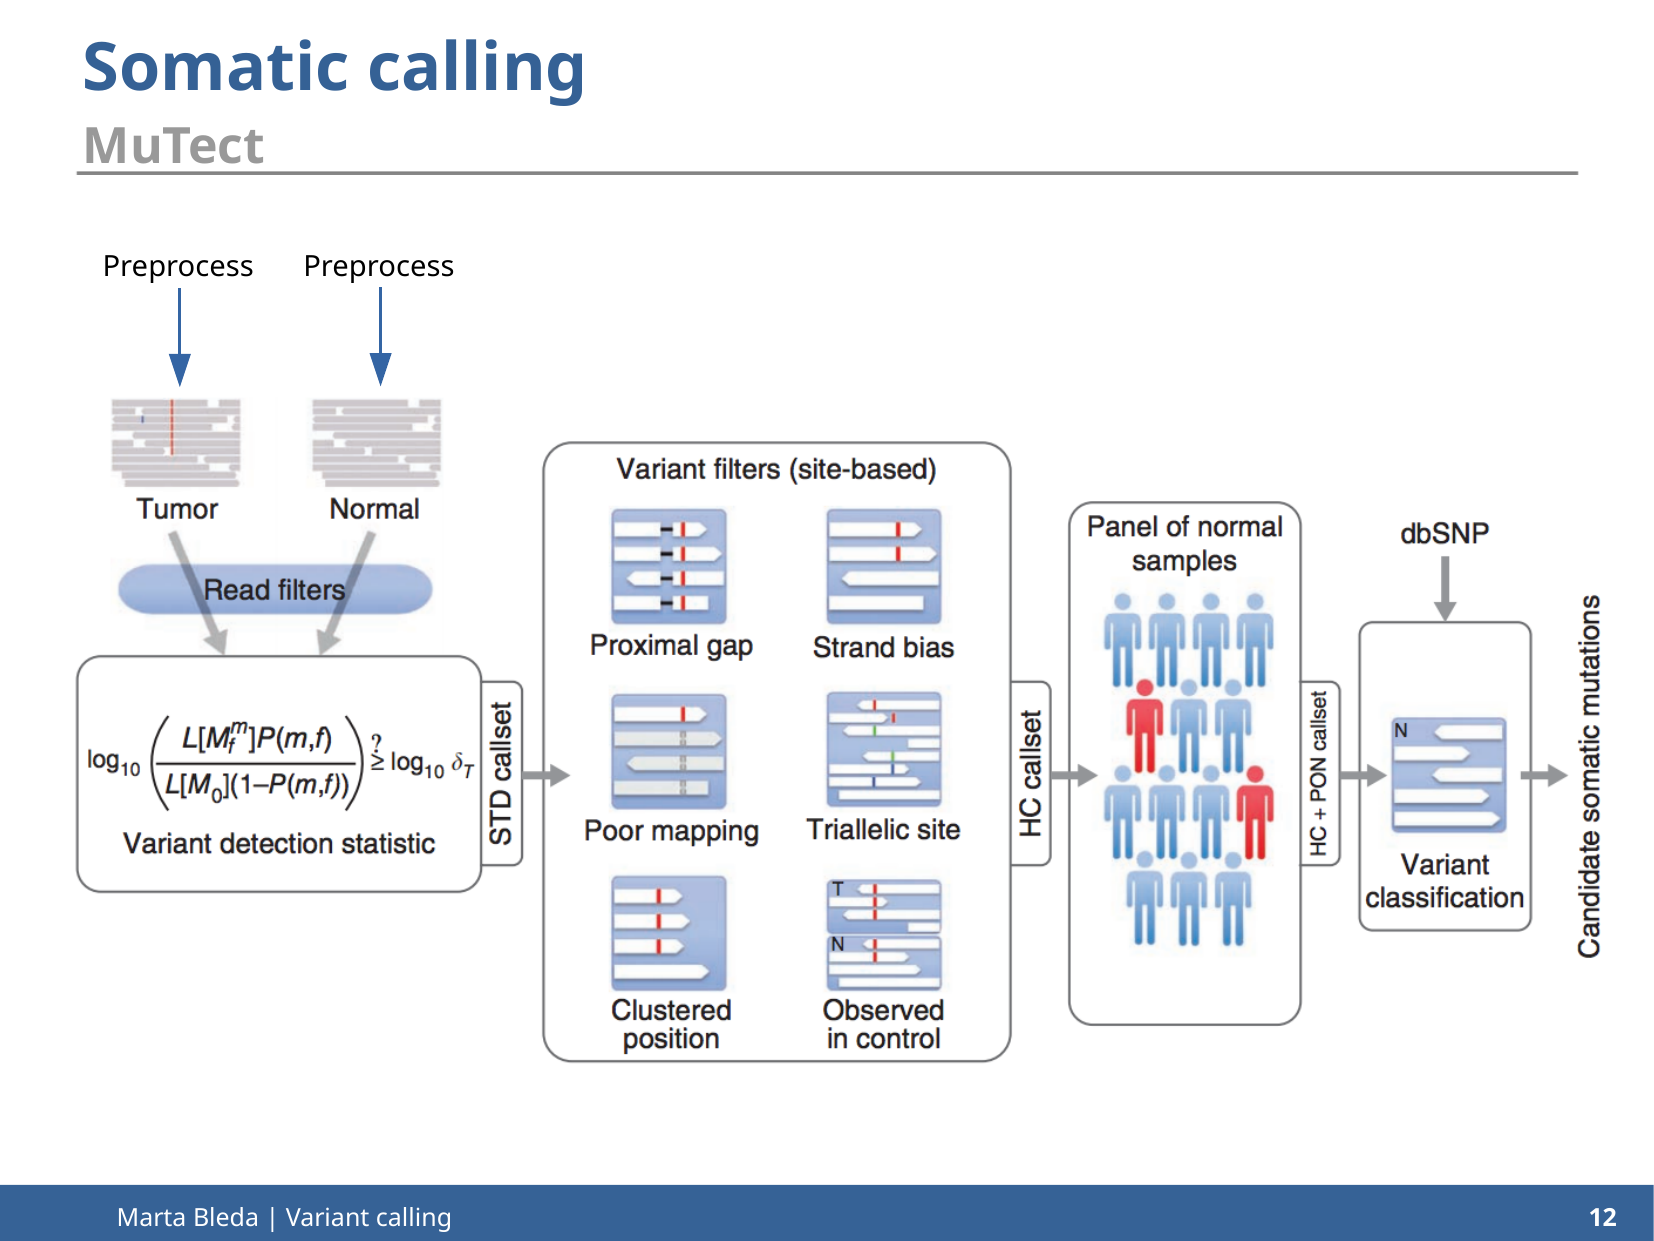

# Somatic calling MuTect
Preprocess
Preprocess
Marta Bleda | Variant calling
12